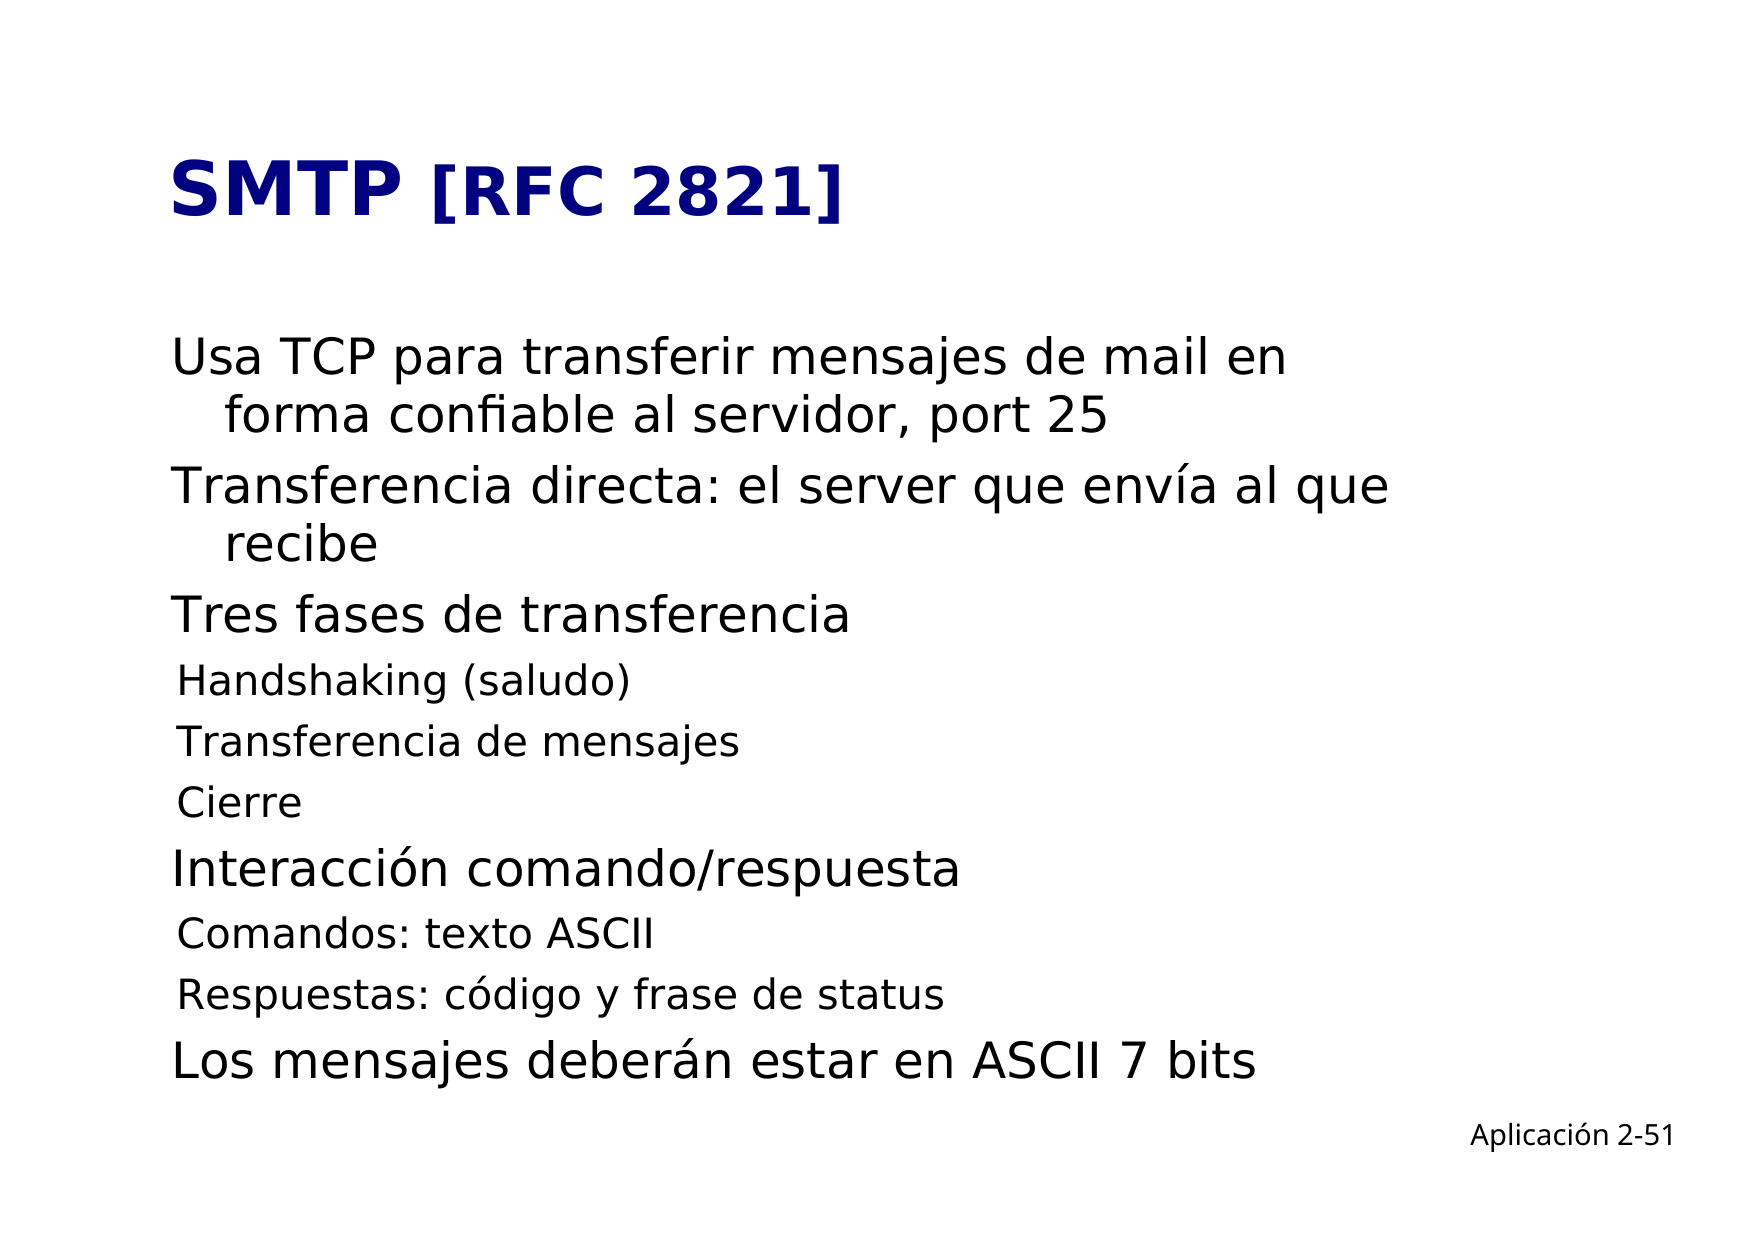

# SMTP [RFC 2821]
Usa TCP para transferir mensajes de mail en forma confiable al servidor, port 25
Transferencia directa: el server que envía al que recibe
Tres fases de transferencia
Handshaking (saludo)
Transferencia de mensajes
Cierre
Interacción comando/respuesta
Comandos: texto ASCII
Respuestas: código y frase de status
Los mensajes deberán estar en ASCII 7 bits